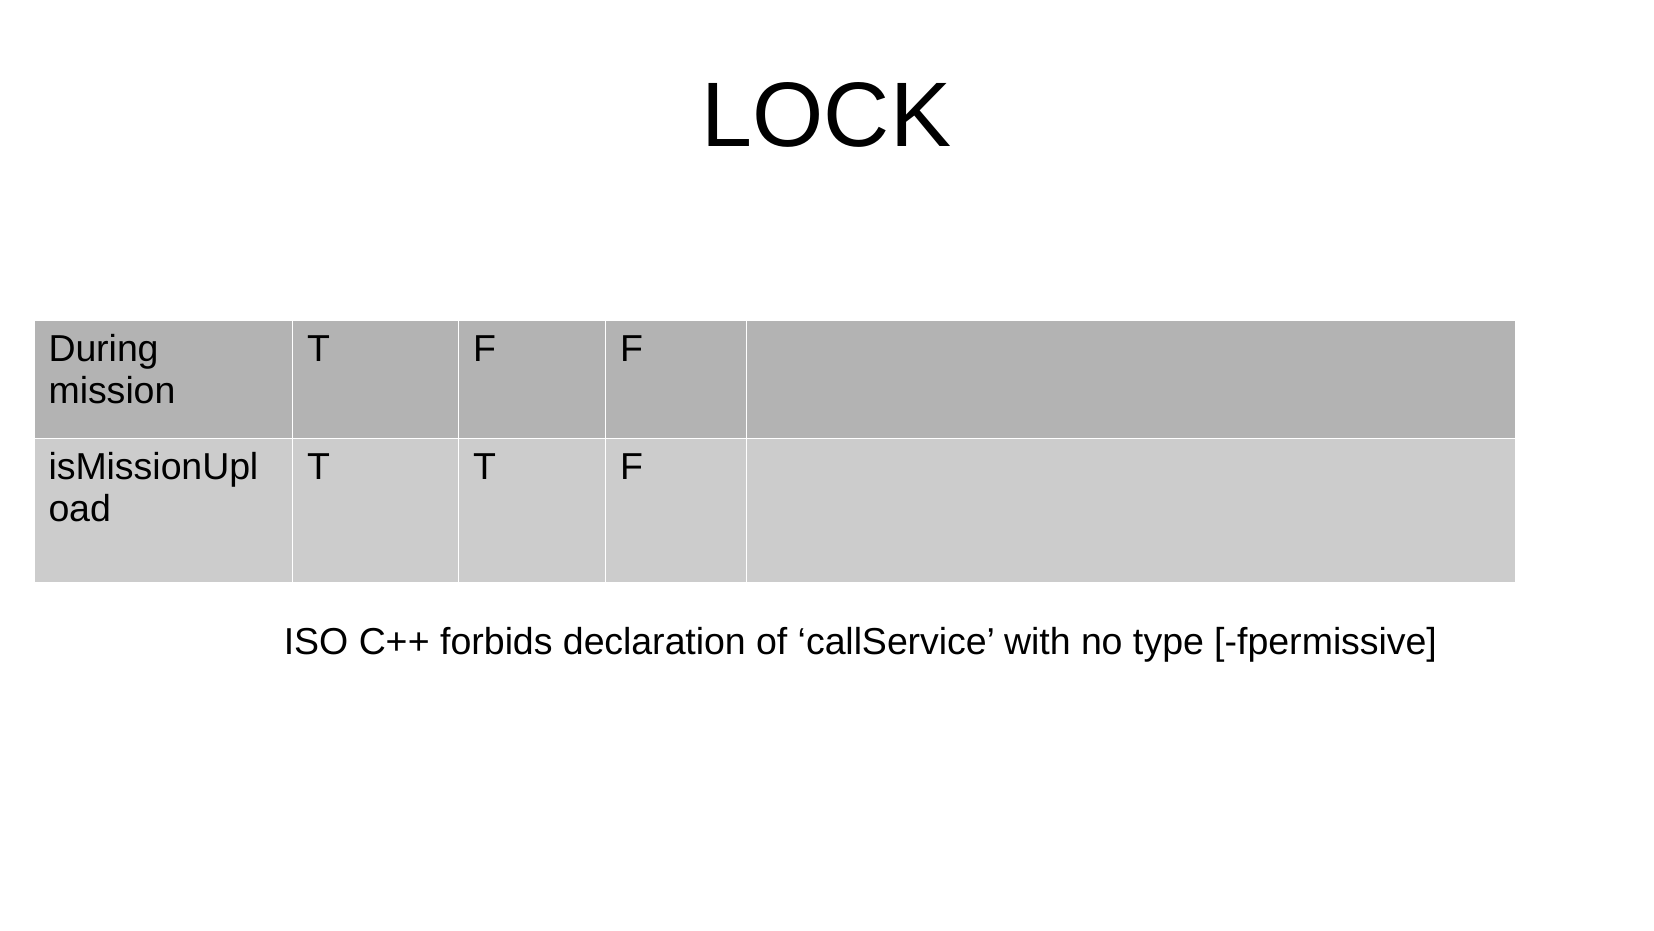

# LOCK
| During mission | T | F | F | |
| --- | --- | --- | --- | --- |
| isMissionUpload | T | T | F | |
 ISO C++ forbids declaration of ‘callService’ with no type [-fpermissive]